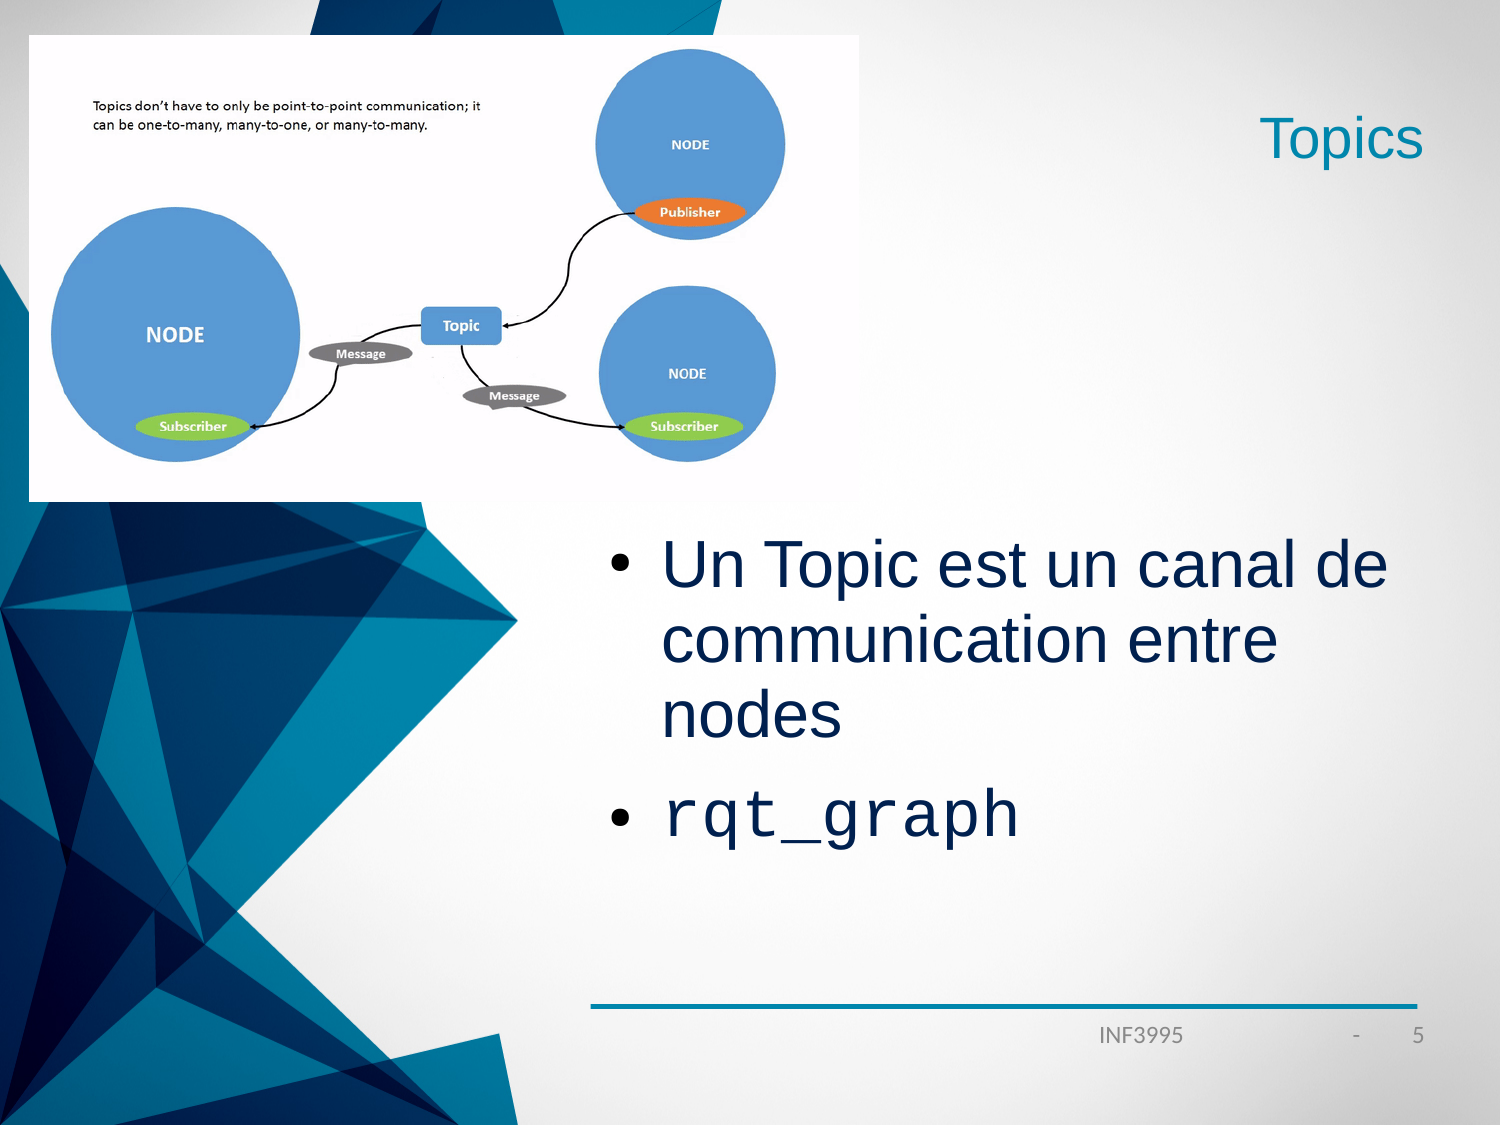

# Topics
Un Topic est un canal de communication entre nodes
rqt_graph
YOUR FOOTER HERE
5